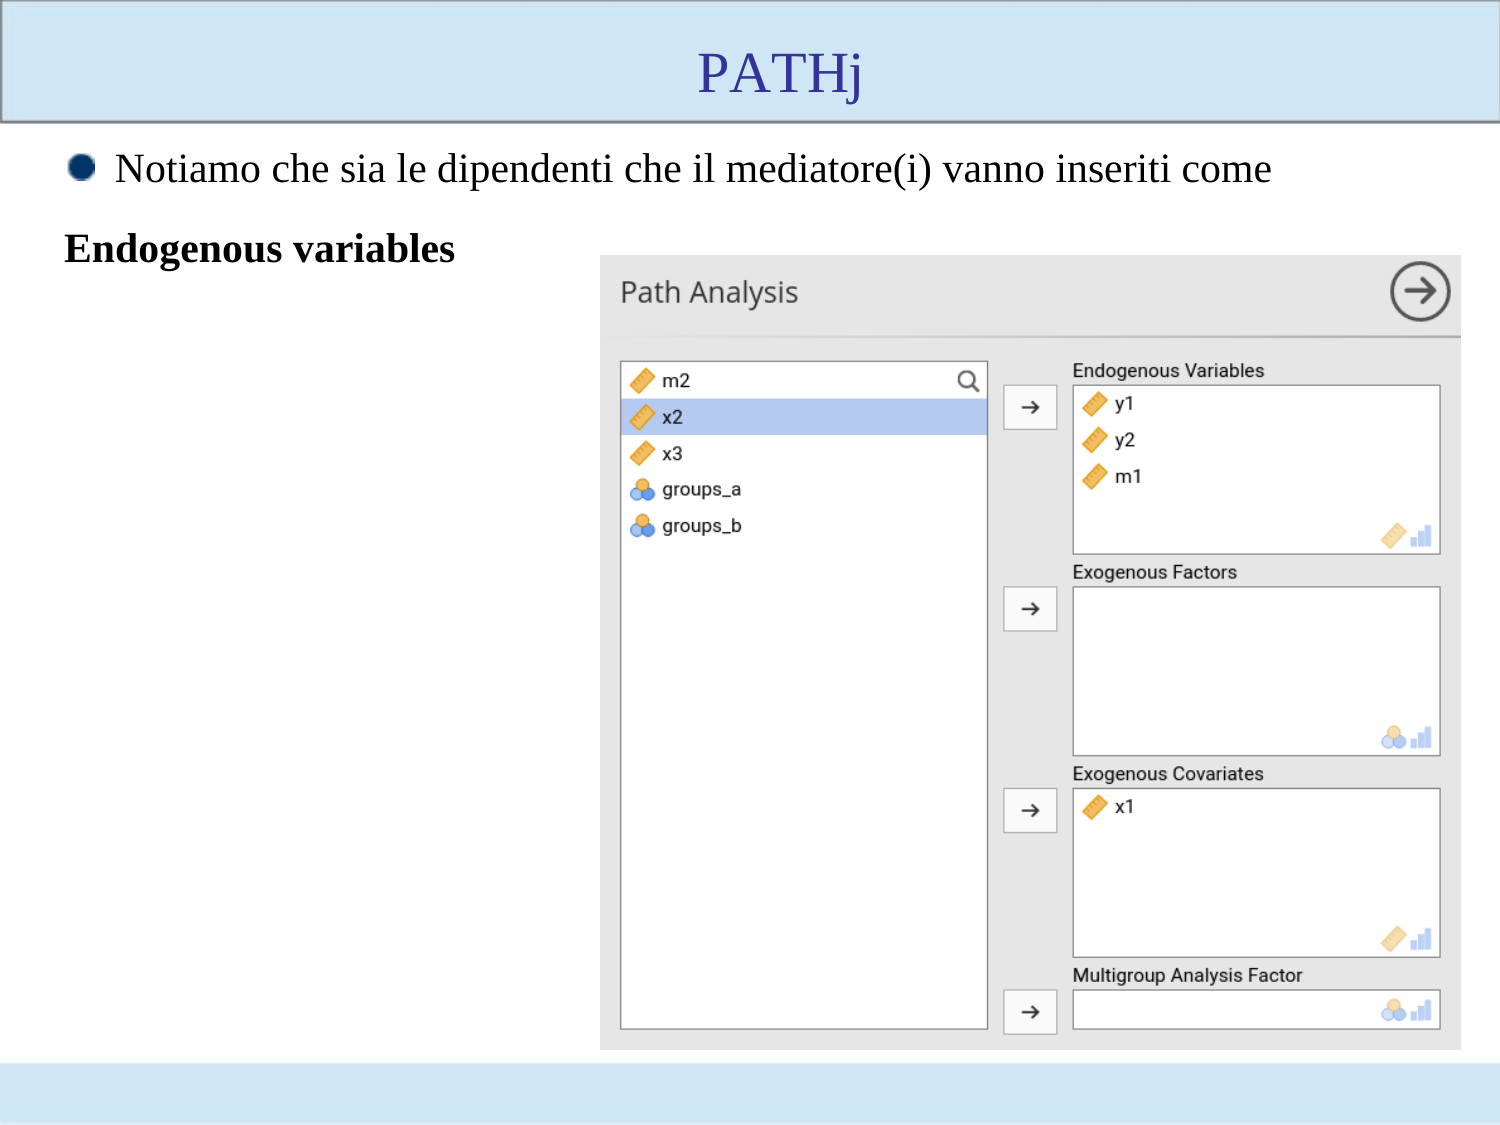

# PATHj
 Notiamo che sia le dipendenti che il mediatore(i) vanno inseriti come Endogenous variables